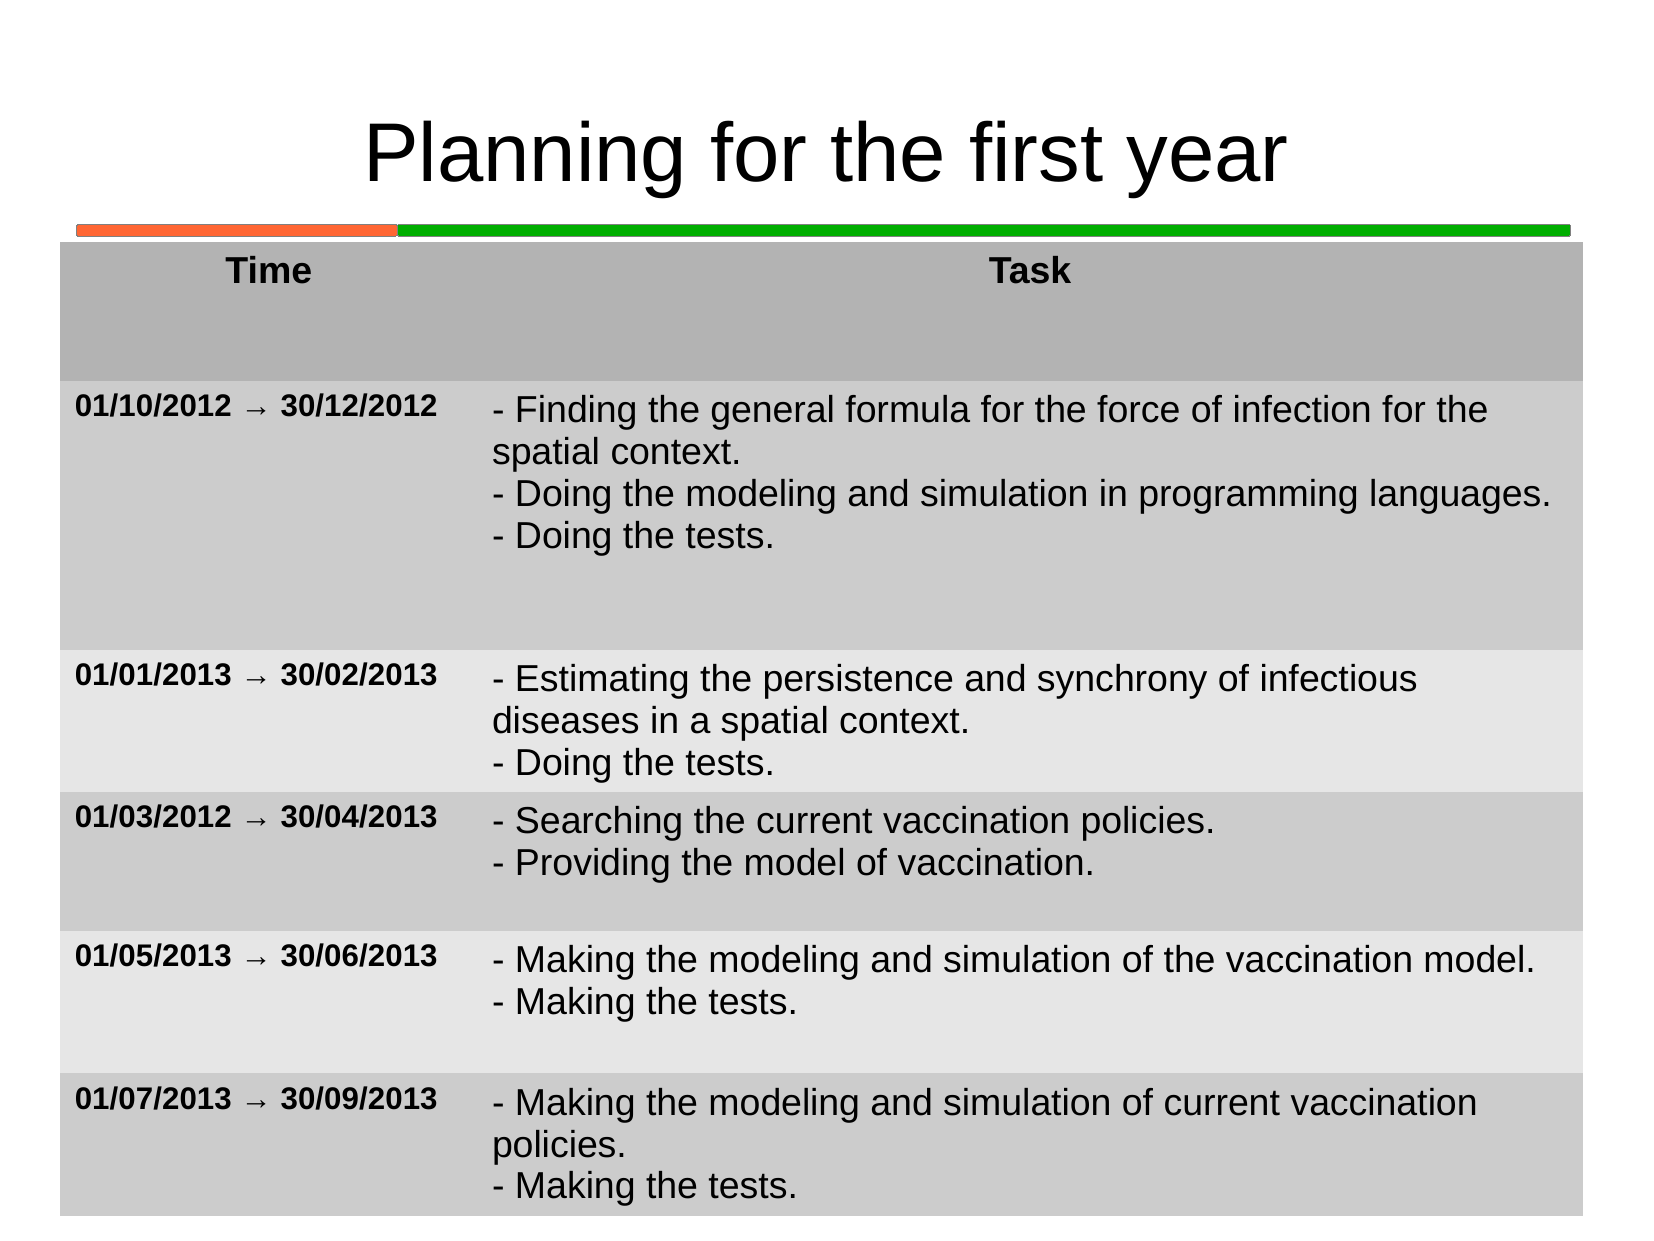

# Planning for the first year
| Time | Task |
| --- | --- |
| 01/10/2012 → 30/12/2012 | - Finding the general formula for the force of infection for the spatial context. - Doing the modeling and simulation in programming languages​​. - Doing the tests. |
| 01/01/2013 → 30/02/2013 | - Estimating the persistence and synchrony of infectious diseases in a spatial context. - Doing the tests. |
| 01/03/2012 → 30/04/2013 | - Searching the current vaccination policies. - Providing the model of vaccination. |
| 01/05/2013 → 30/06/2013 | - Making the modeling and simulation of the vaccination model. - Making the tests. |
| 01/07/2013 → 30/09/2013 | - Making the modeling and simulation of current vaccination policies. - Making the tests. |
22